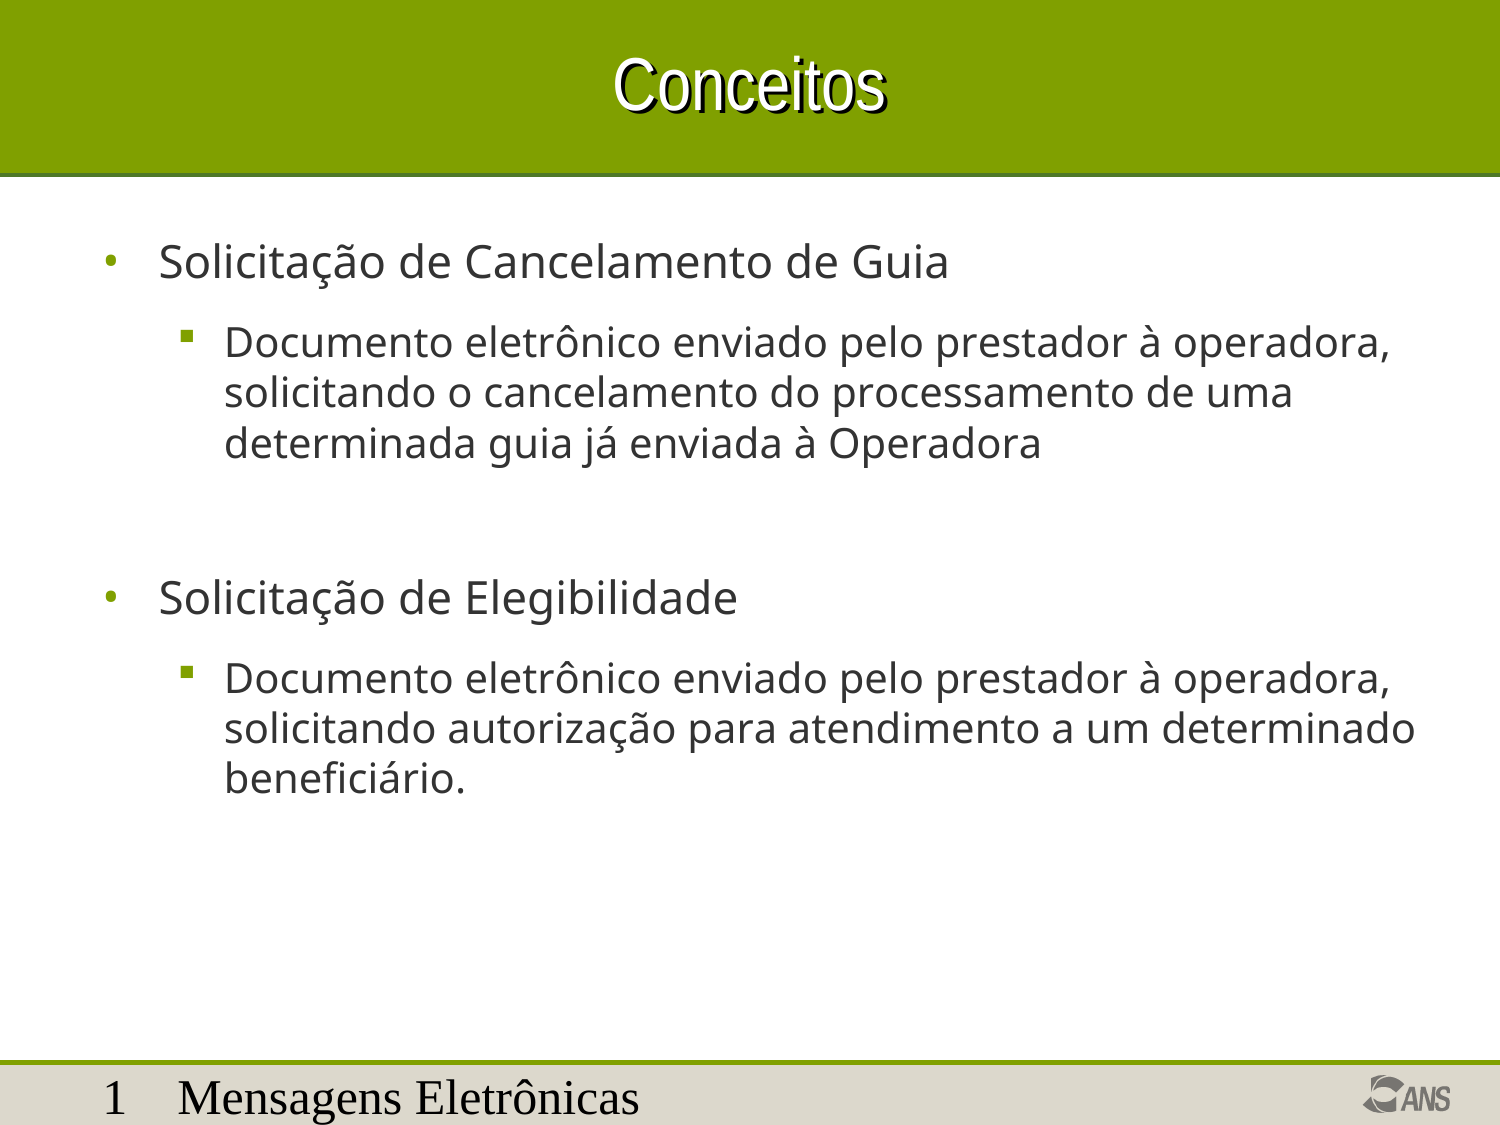

# Conceitos
Solicitação de Cancelamento de Guia
Documento eletrônico enviado pelo prestador à operadora, solicitando o cancelamento do processamento de uma determinada guia já enviada à Operadora
Solicitação de Elegibilidade
Documento eletrônico enviado pelo prestador à operadora, solicitando autorização para atendimento a um determinado beneficiário.
12
Mensagens Eletrônicas